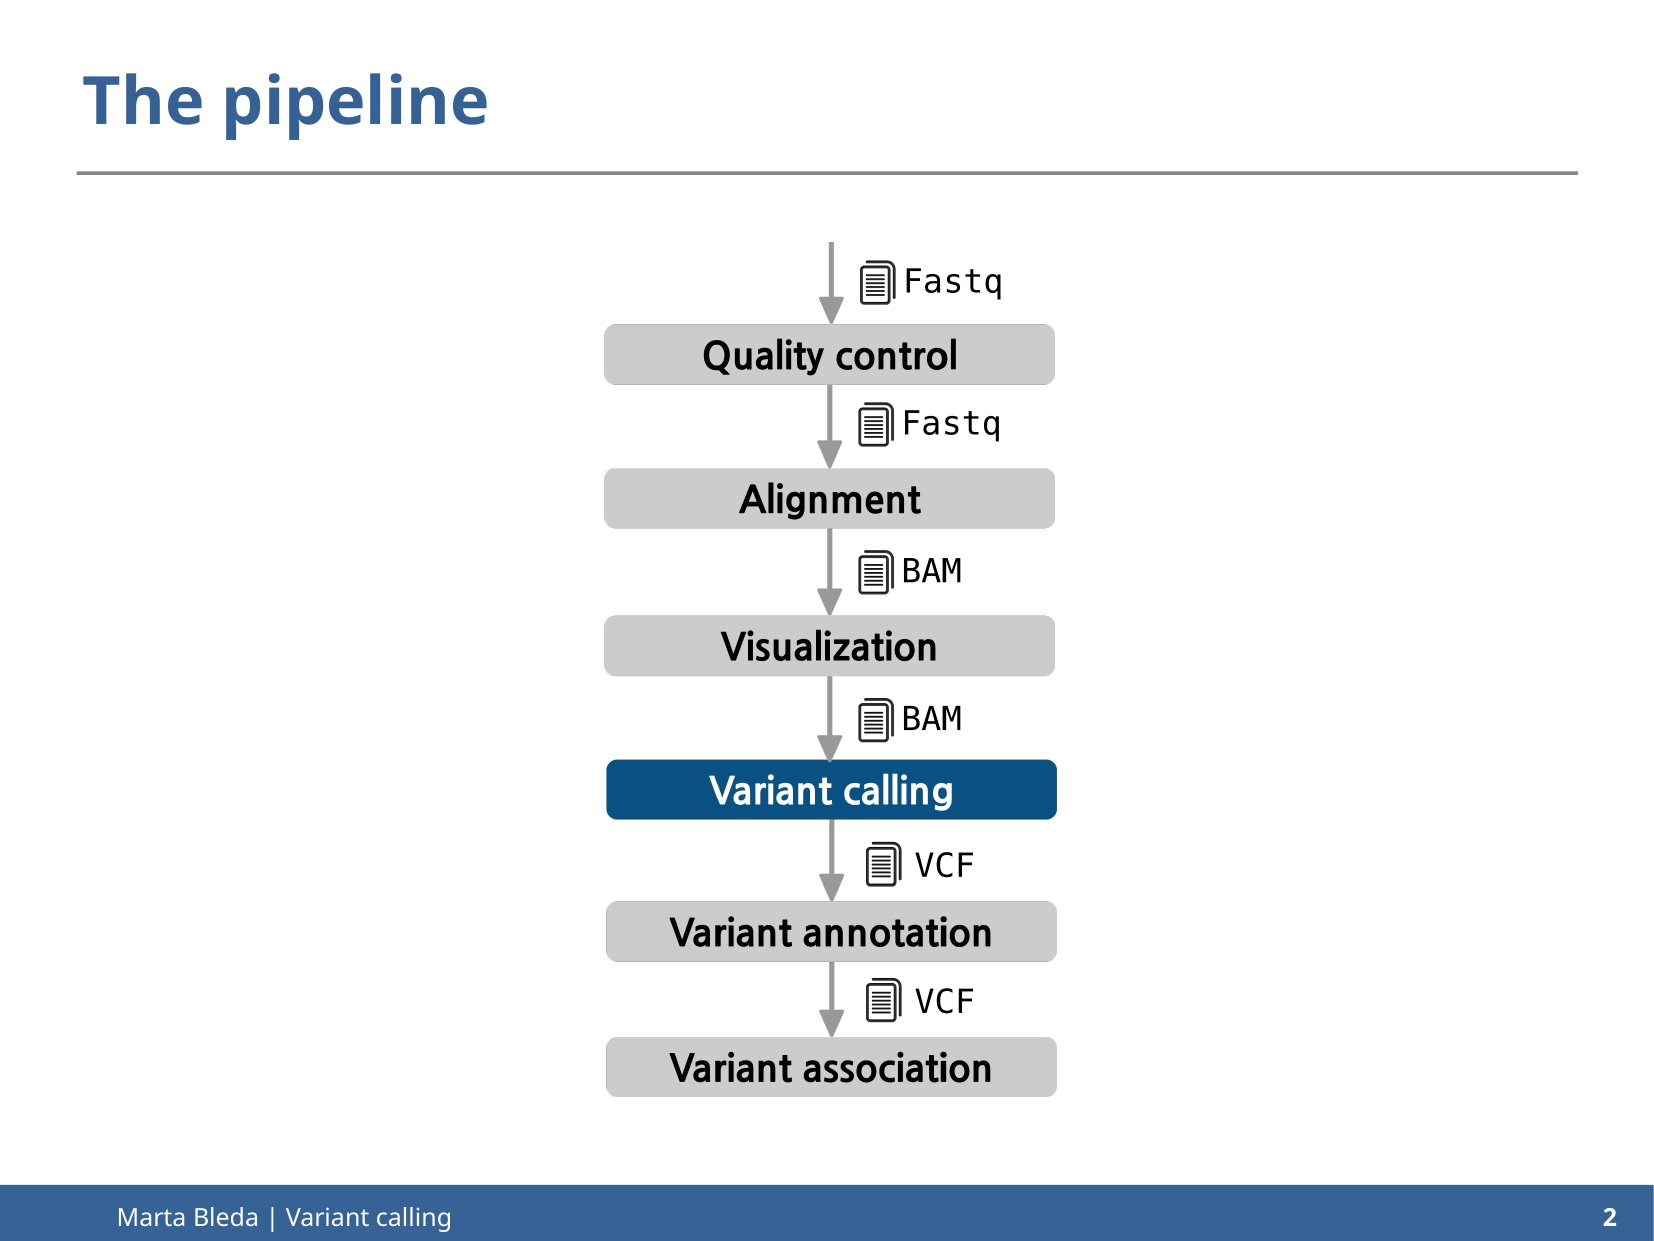

# The pipeline
Marta Bleda | Variant calling
2